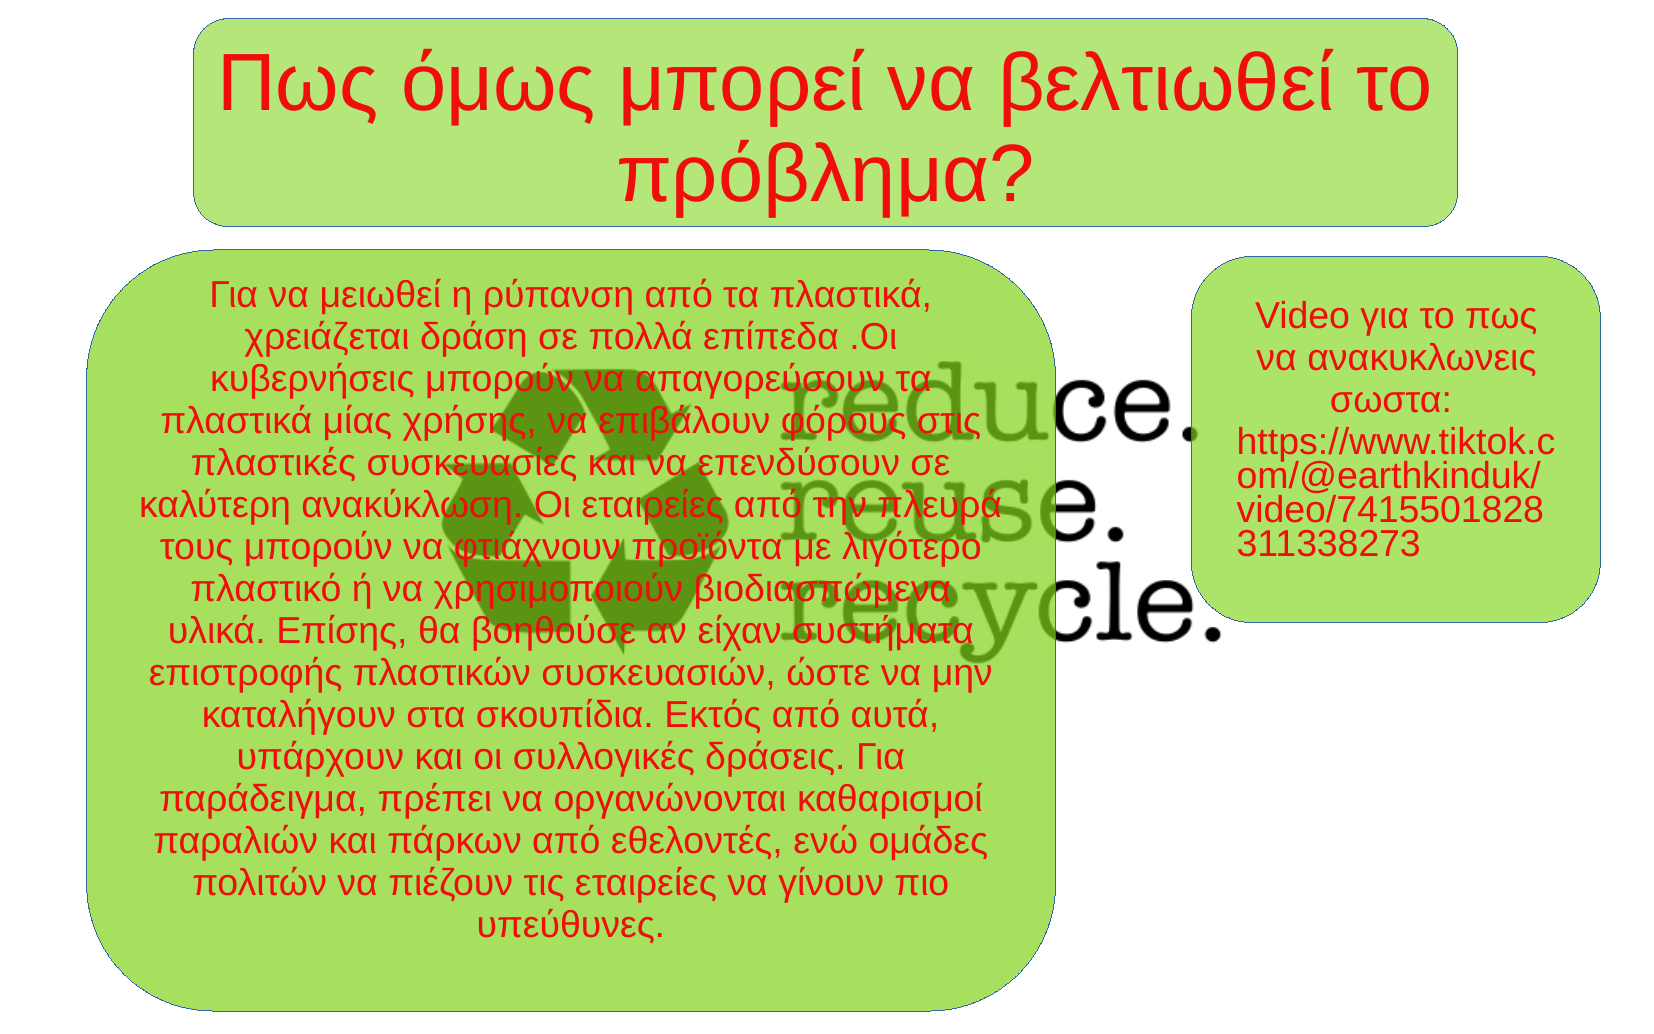

# Πως όμως μπορεί να βελτιωθεί το πρόβλημα?
Για να μειωθεί η ρύπανση από τα πλαστικά, χρειάζεται δράση σε πολλά επίπεδα .Οι κυβερνήσεις μπορούν να απαγορεύσουν τα πλαστικά μίας χρήσης, να επιβάλουν φόρους στις πλαστικές συσκευασίες και να επενδύσουν σε καλύτερη ανακύκλωση. Οι εταιρείες από την πλευρά τους μπορούν να φτιάχνουν προϊόντα με λιγότερο πλαστικό ή να χρησιμοποιούν βιοδιασπώμενα υλικά. Επίσης, θα βοηθούσε αν είχαν συστήματα επιστροφής πλαστικών συσκευασιών, ώστε να μην καταλήγουν στα σκουπίδια. Εκτός από αυτά, υπάρχουν και οι συλλογικές δράσεις. Για παράδειγμα, πρέπει να οργανώνονται καθαρισμοί παραλιών και πάρκων από εθελοντές, ενώ ομάδες πολιτών να πιέζουν τις εταιρείες να γίνουν πιο υπεύθυνες.
Video για το πως να ανακυκλωνεις σωστα: https://www.tiktok.com/@earthkinduk/video/7415501828311338273